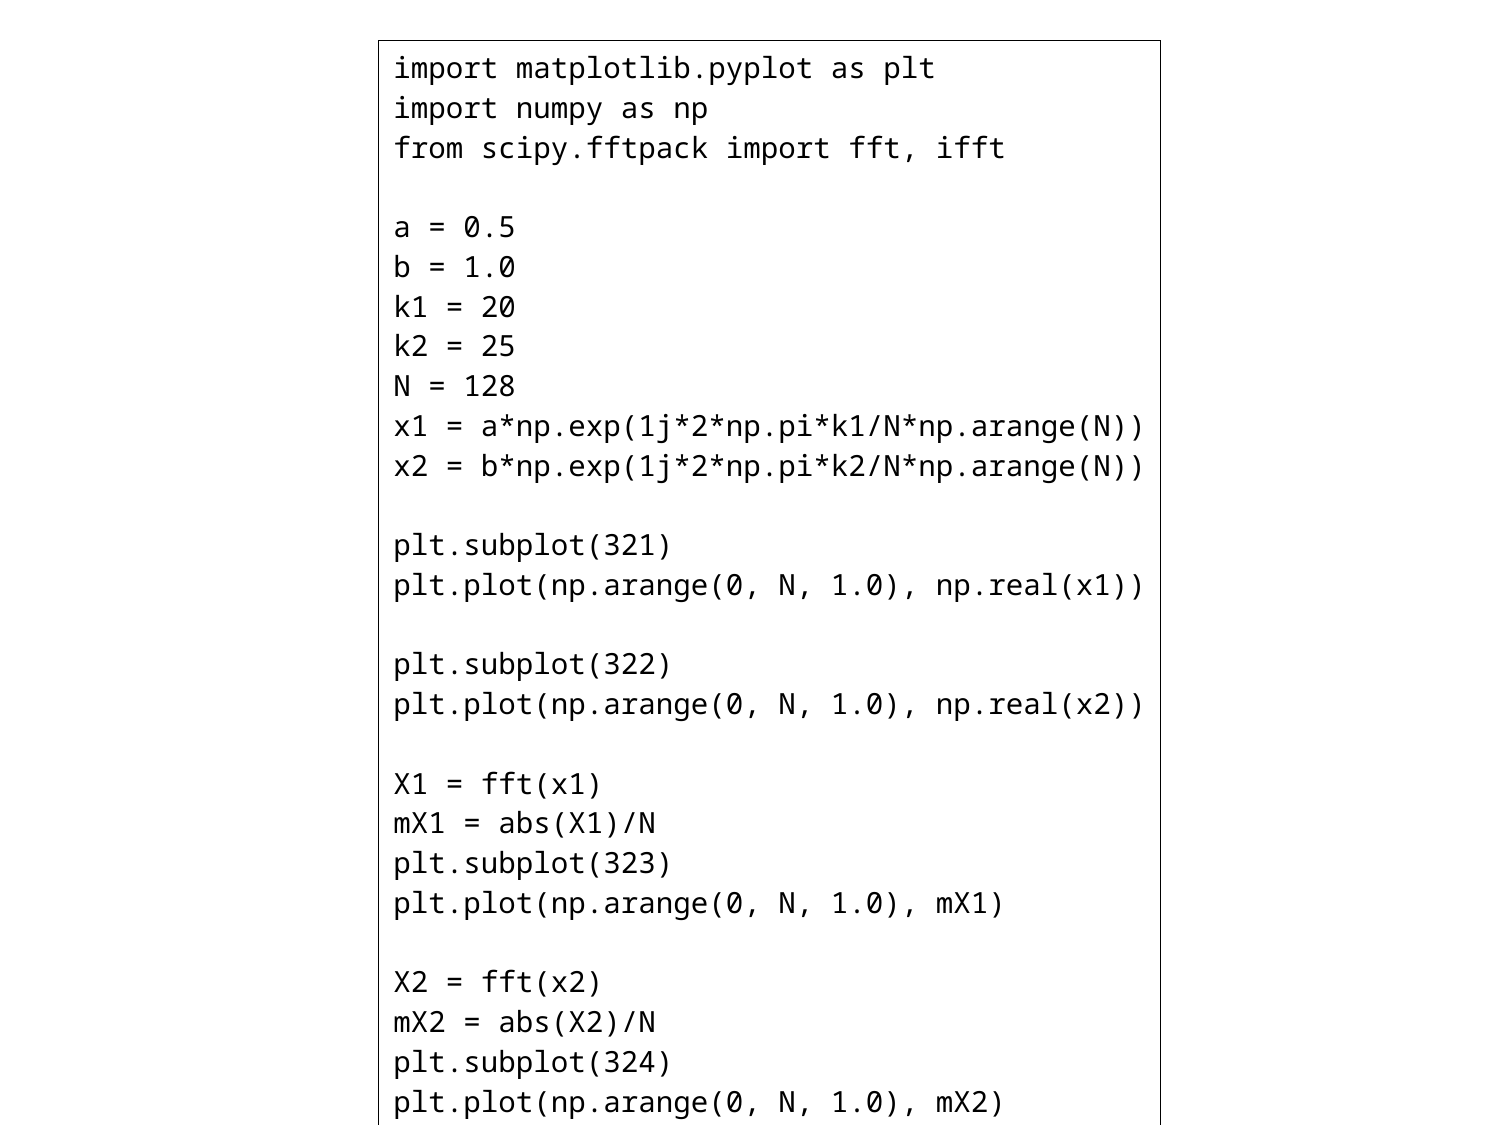

import matplotlib.pyplot as plt
import numpy as np
from scipy.fftpack import fft, ifft
a = 0.5
b = 1.0
k1 = 20
k2 = 25
N = 128
x1 = a*np.exp(1j*2*np.pi*k1/N*np.arange(N))
x2 = b*np.exp(1j*2*np.pi*k2/N*np.arange(N))
plt.subplot(321)
plt.plot(np.arange(0, N, 1.0), np.real(x1))
plt.subplot(322)
plt.plot(np.arange(0, N, 1.0), np.real(x2))
X1 = fft(x1)
mX1 = abs(X1)/N
plt.subplot(323)
plt.plot(np.arange(0, N, 1.0), mX1)
X2 = fft(x2)
mX2 = abs(X2)/N
plt.subplot(324)
plt.plot(np.arange(0, N, 1.0), mX2)
plt.subplot(325)
plt.plot(np.arange(0, N, 1.0), mX1+mX2)
X = fft(x1+x2)
mX= abs(X)/N
plt.subplot(326)
plt.plot(np.arange(0, N, 1.0), mX)